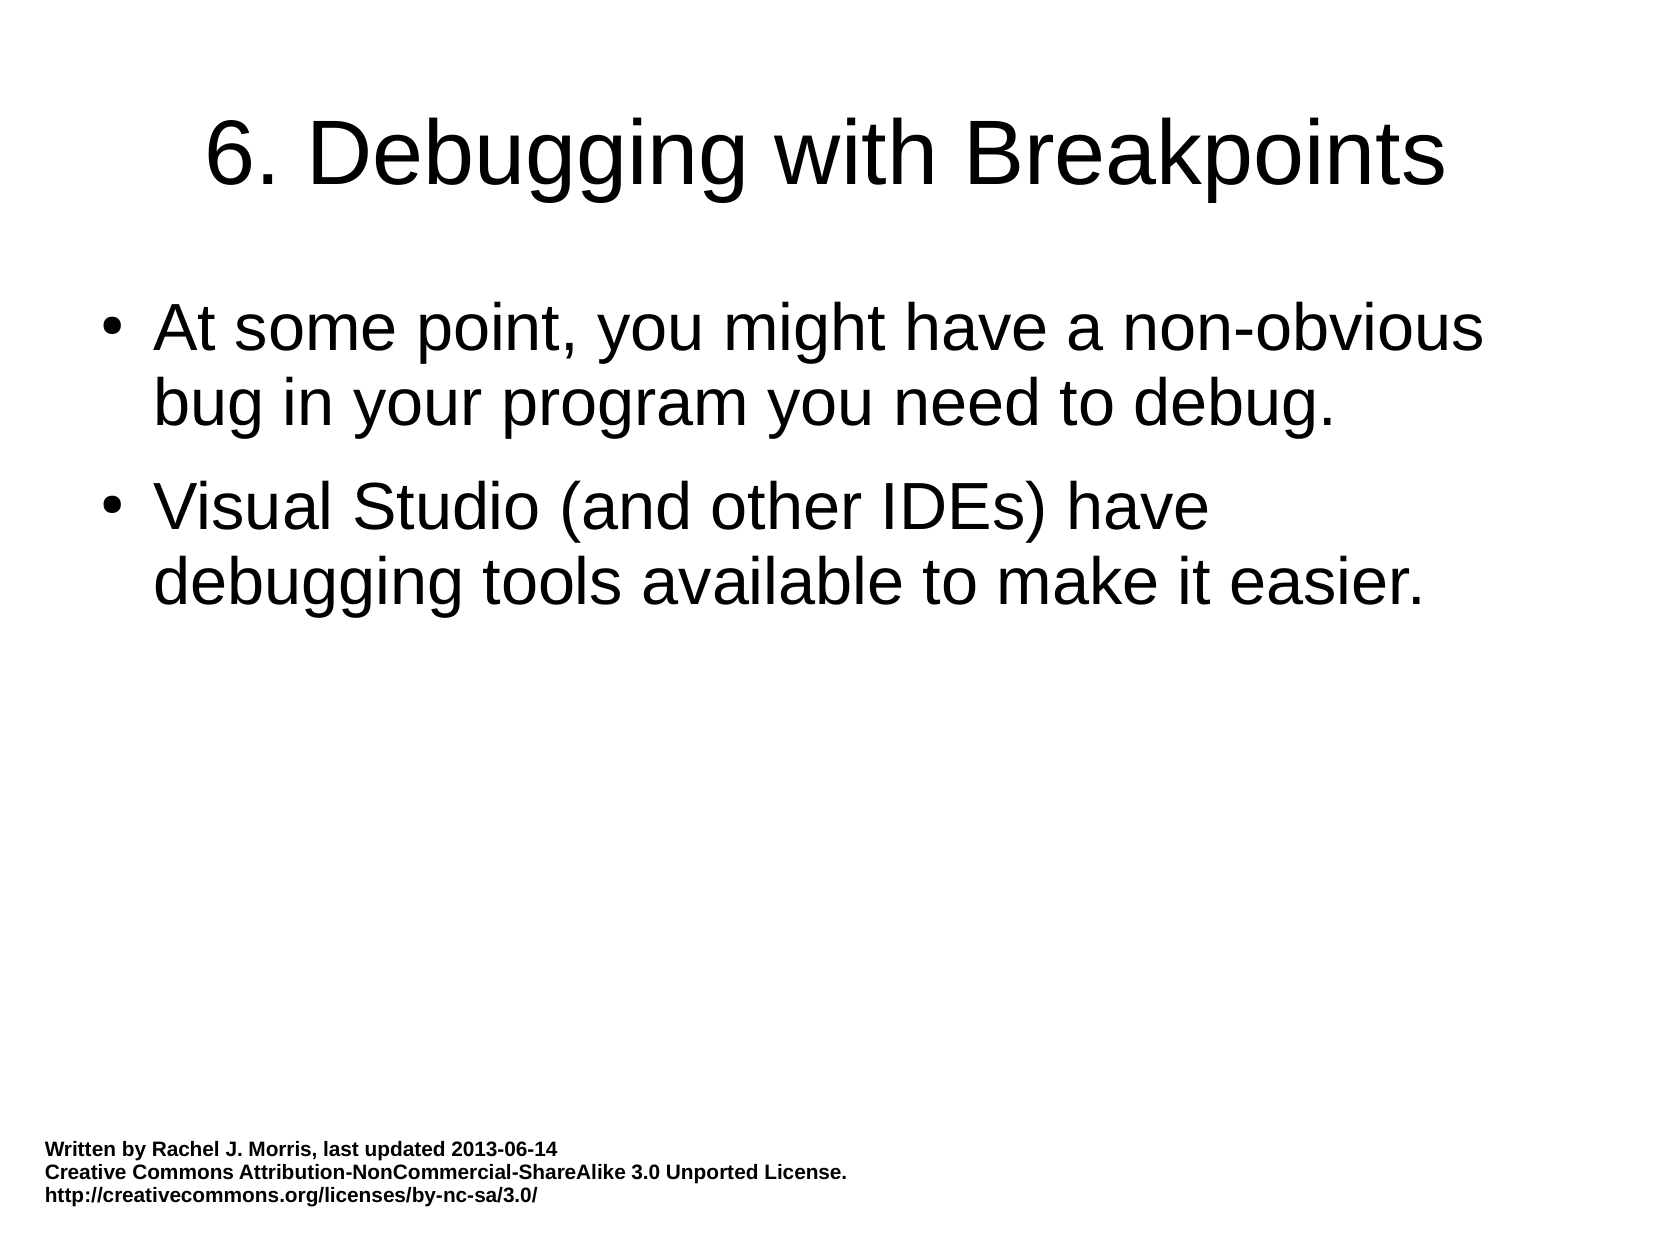

# 6. Debugging with Breakpoints
At some point, you might have a non-obvious bug in your program you need to debug.
Visual Studio (and other IDEs) have debugging tools available to make it easier.